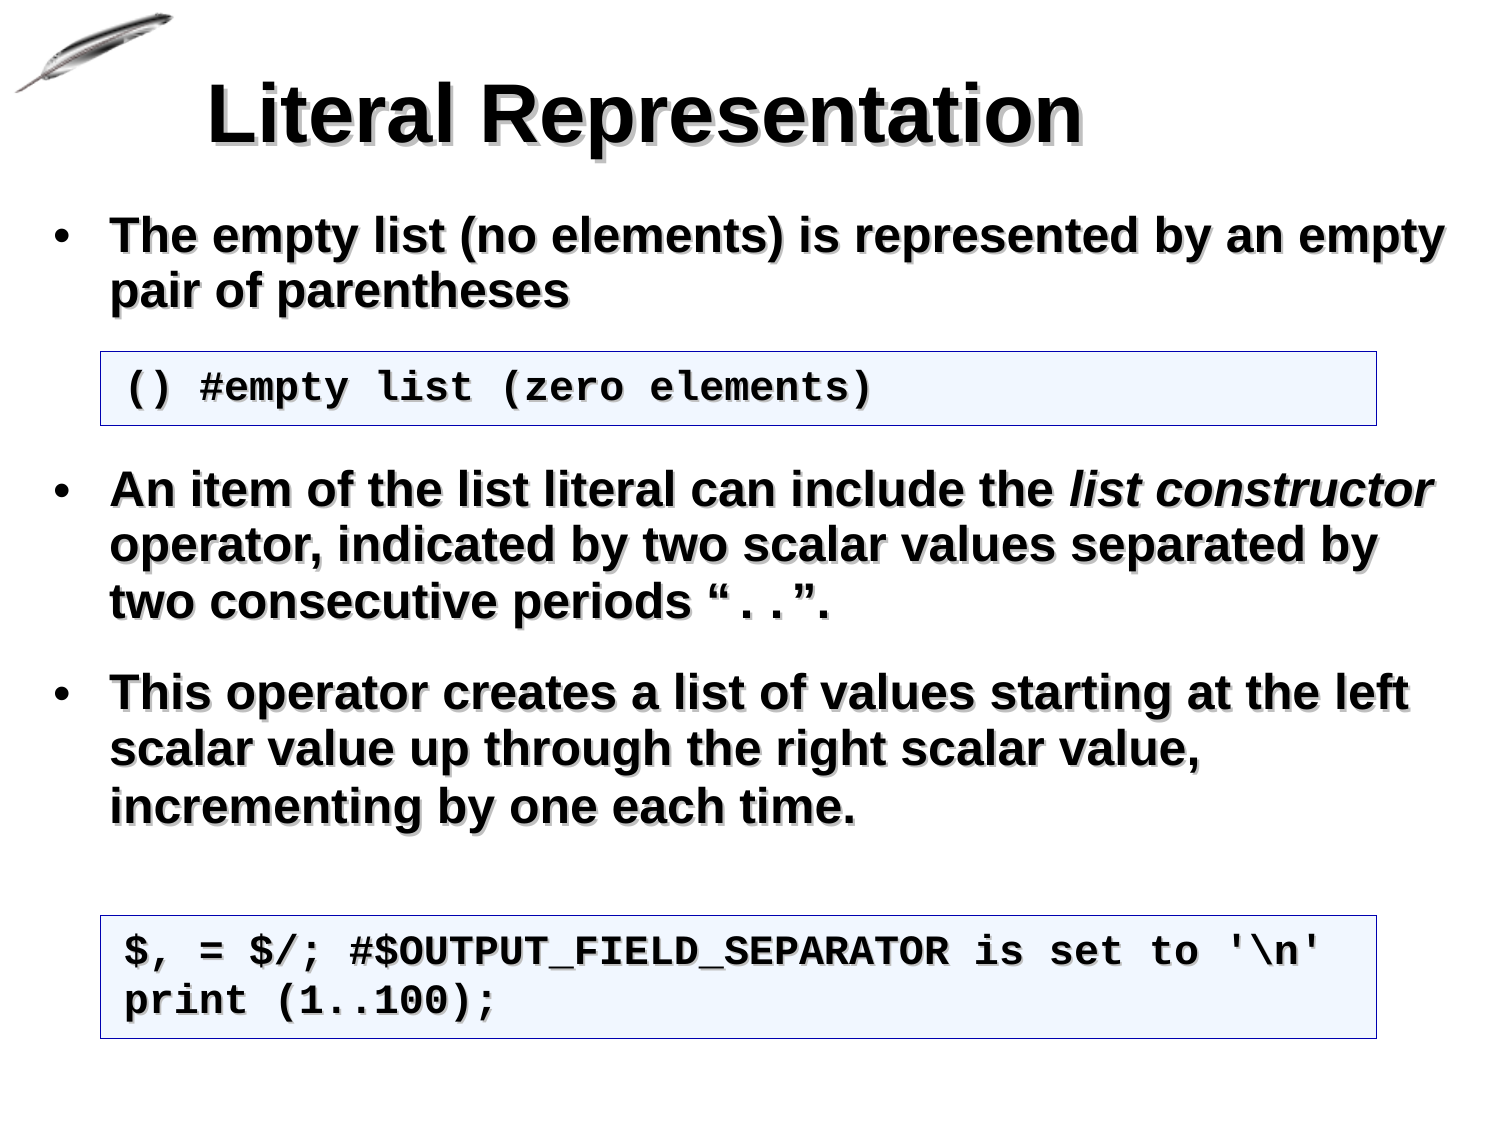

# Literal Representation
The empty list (no elements) is represented by an empty pair of parentheses
An item of the list literal can include the list constructor operator, indicated by two scalar values separated by two consecutive periods “..”.
This operator creates a list of values starting at the left scalar value up through the right scalar value, incrementing by one each time.
() #empty list (zero elements)
$, = $/; #$OUTPUT_FIELD_SEPARATOR is set to '\n'
print (1..100);